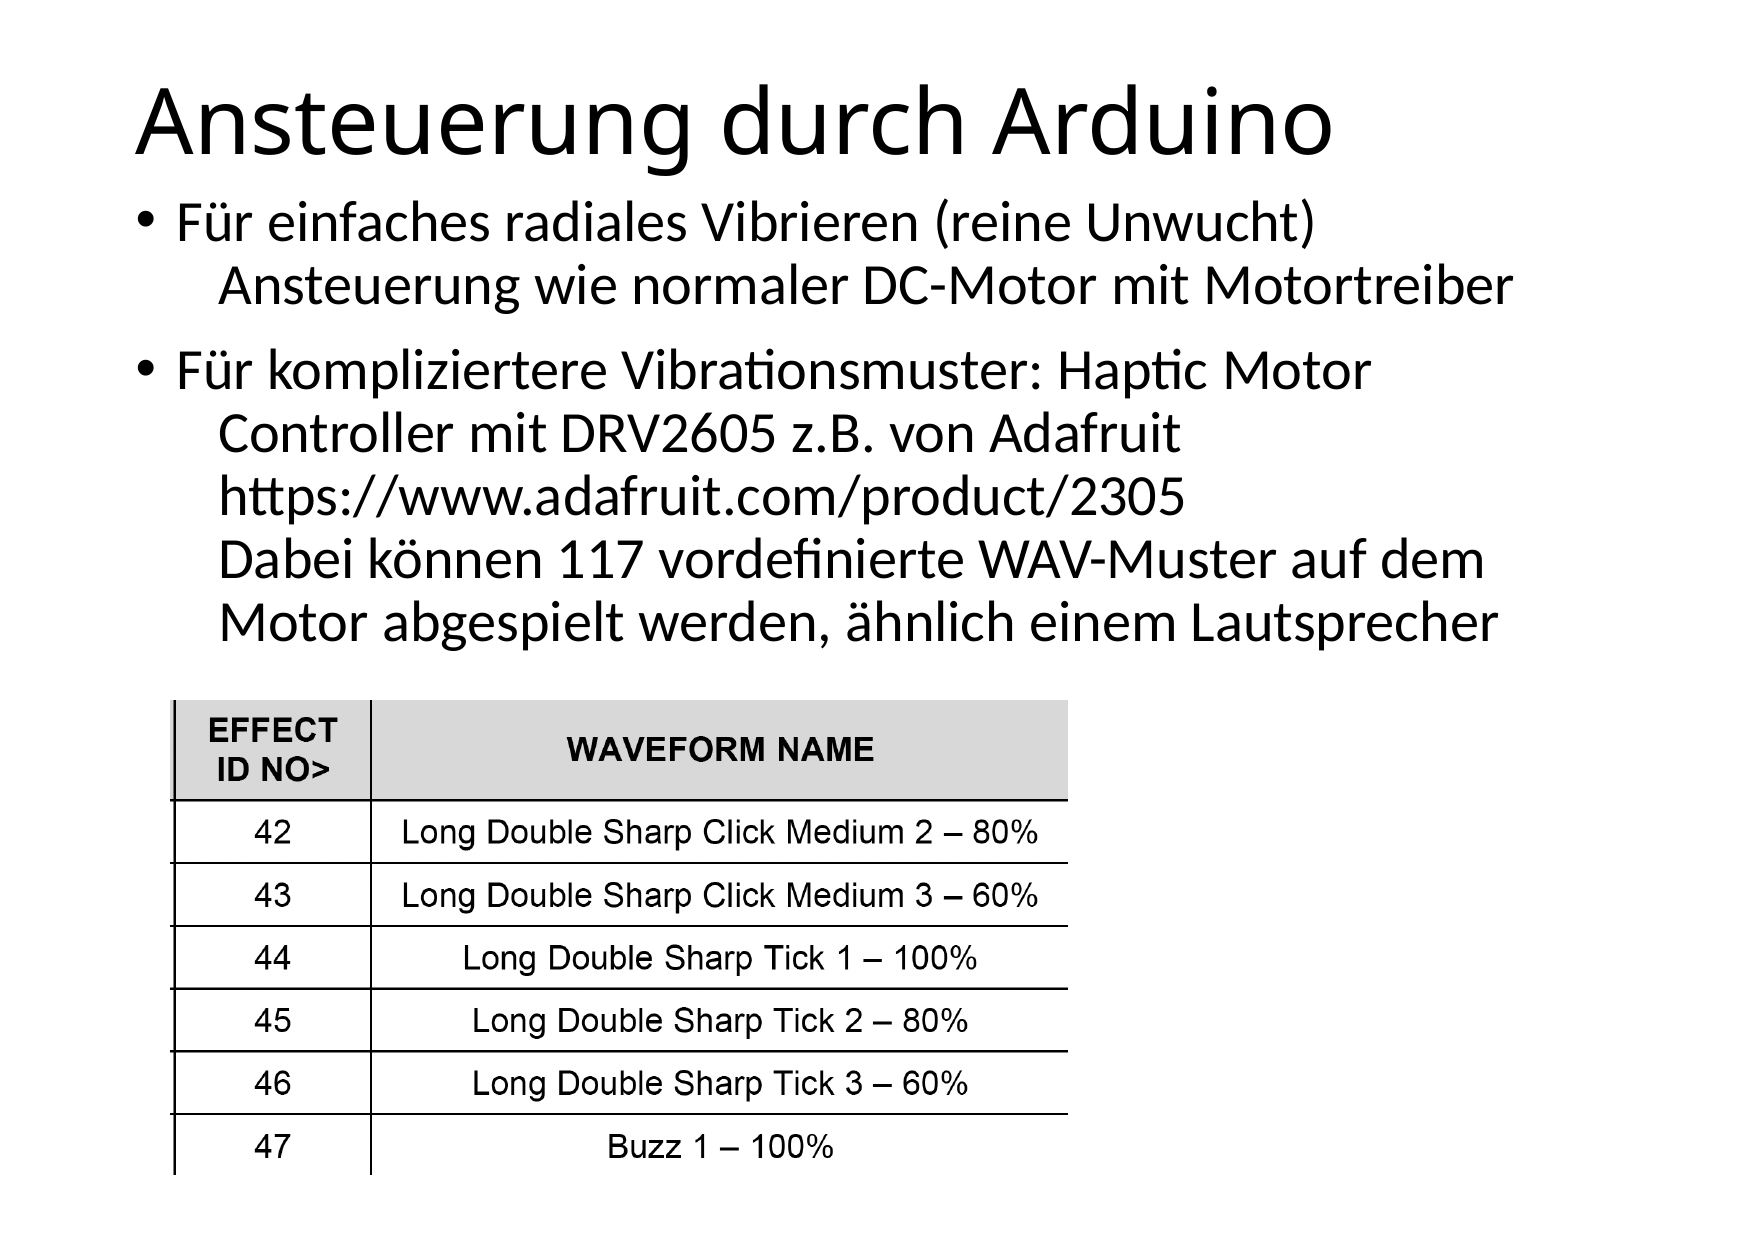

# Ansteuerung durch Arduino
Für einfaches radiales Vibrieren (reine Unwucht) Ansteuerung wie normaler DC-Motor mit Motortreiber
Für kompliziertere Vibrationsmuster: Haptic Motor Controller mit DRV2605 z.B. von Adafruit https://www.adafruit.com/product/2305
Dabei können 117 vordefinierte WAV-Muster auf dem Motor abgespielt werden, ähnlich einem Lautsprecher